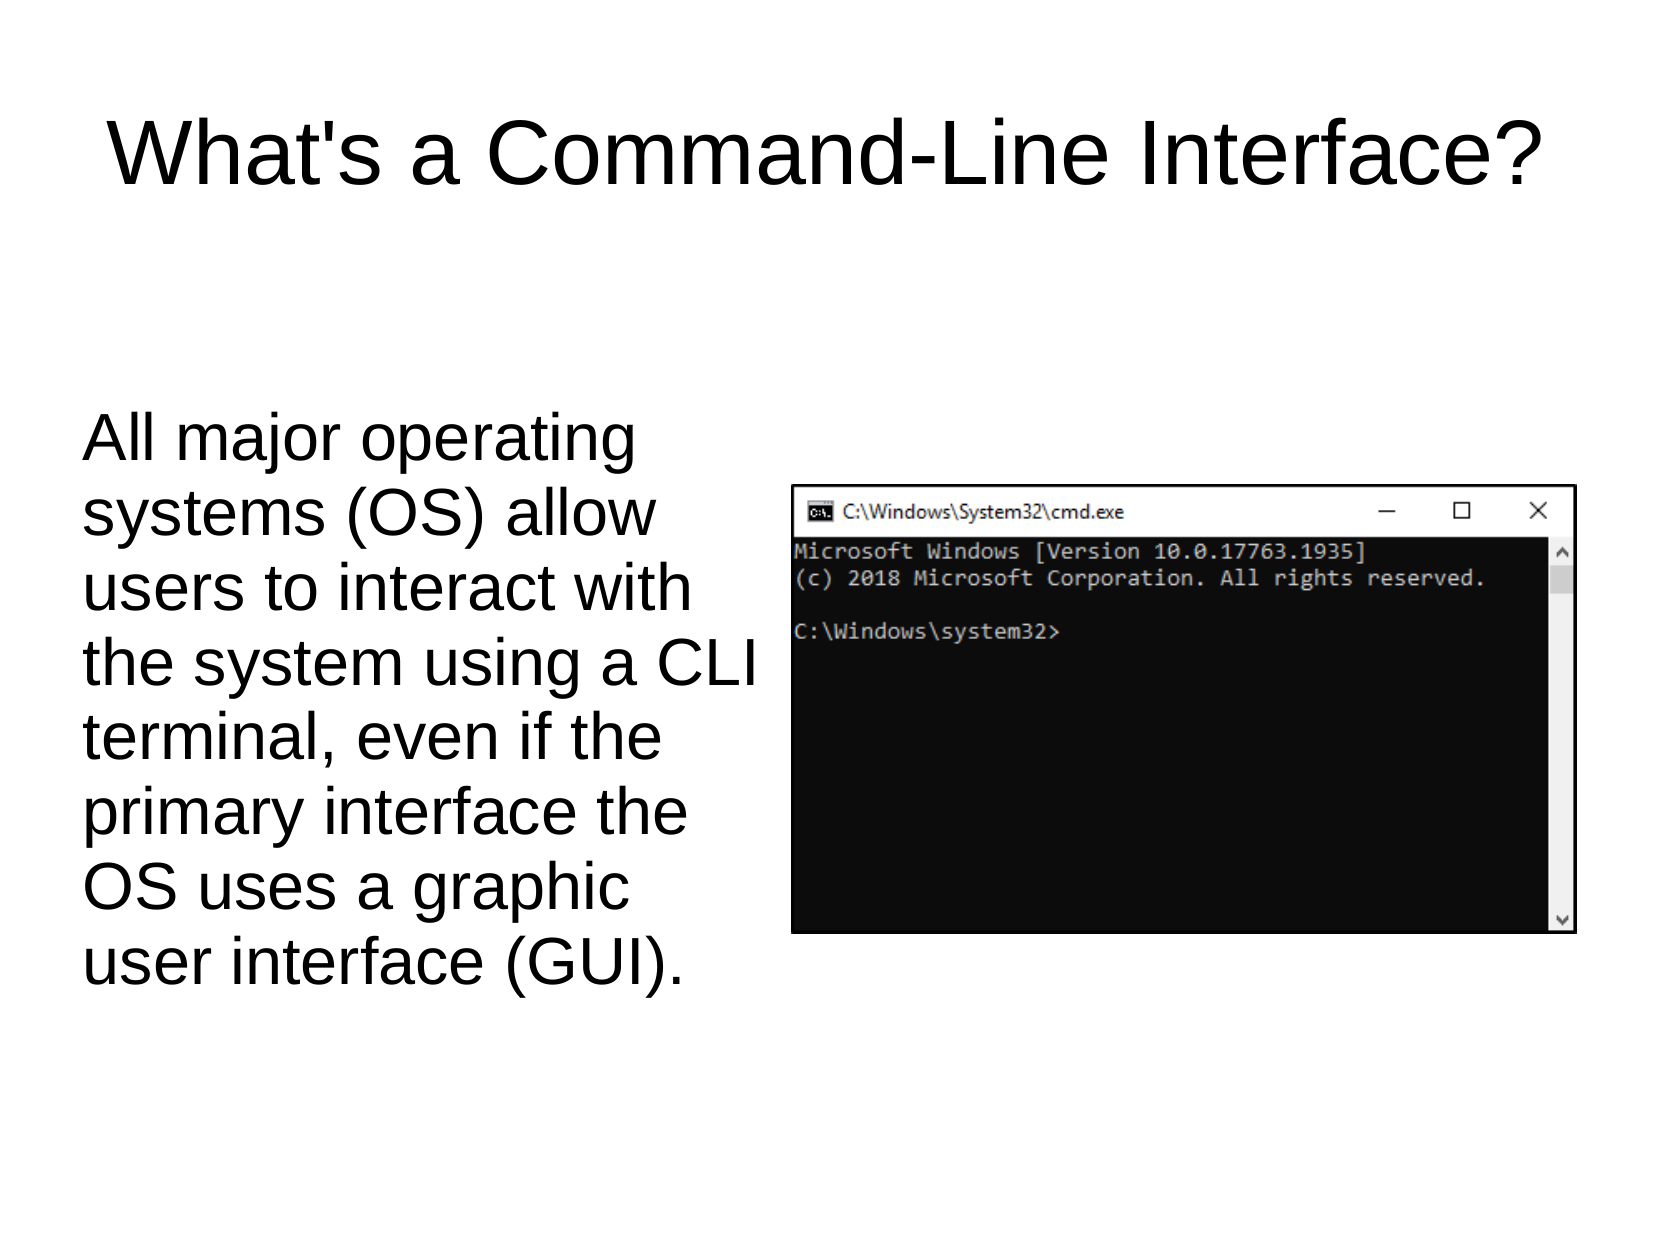

# What's a Command-Line Interface?
All major operating
systems (OS) allow
users to interact with
the system using a CLI
terminal, even if the
primary interface the
OS uses a graphic
user interface (GUI).